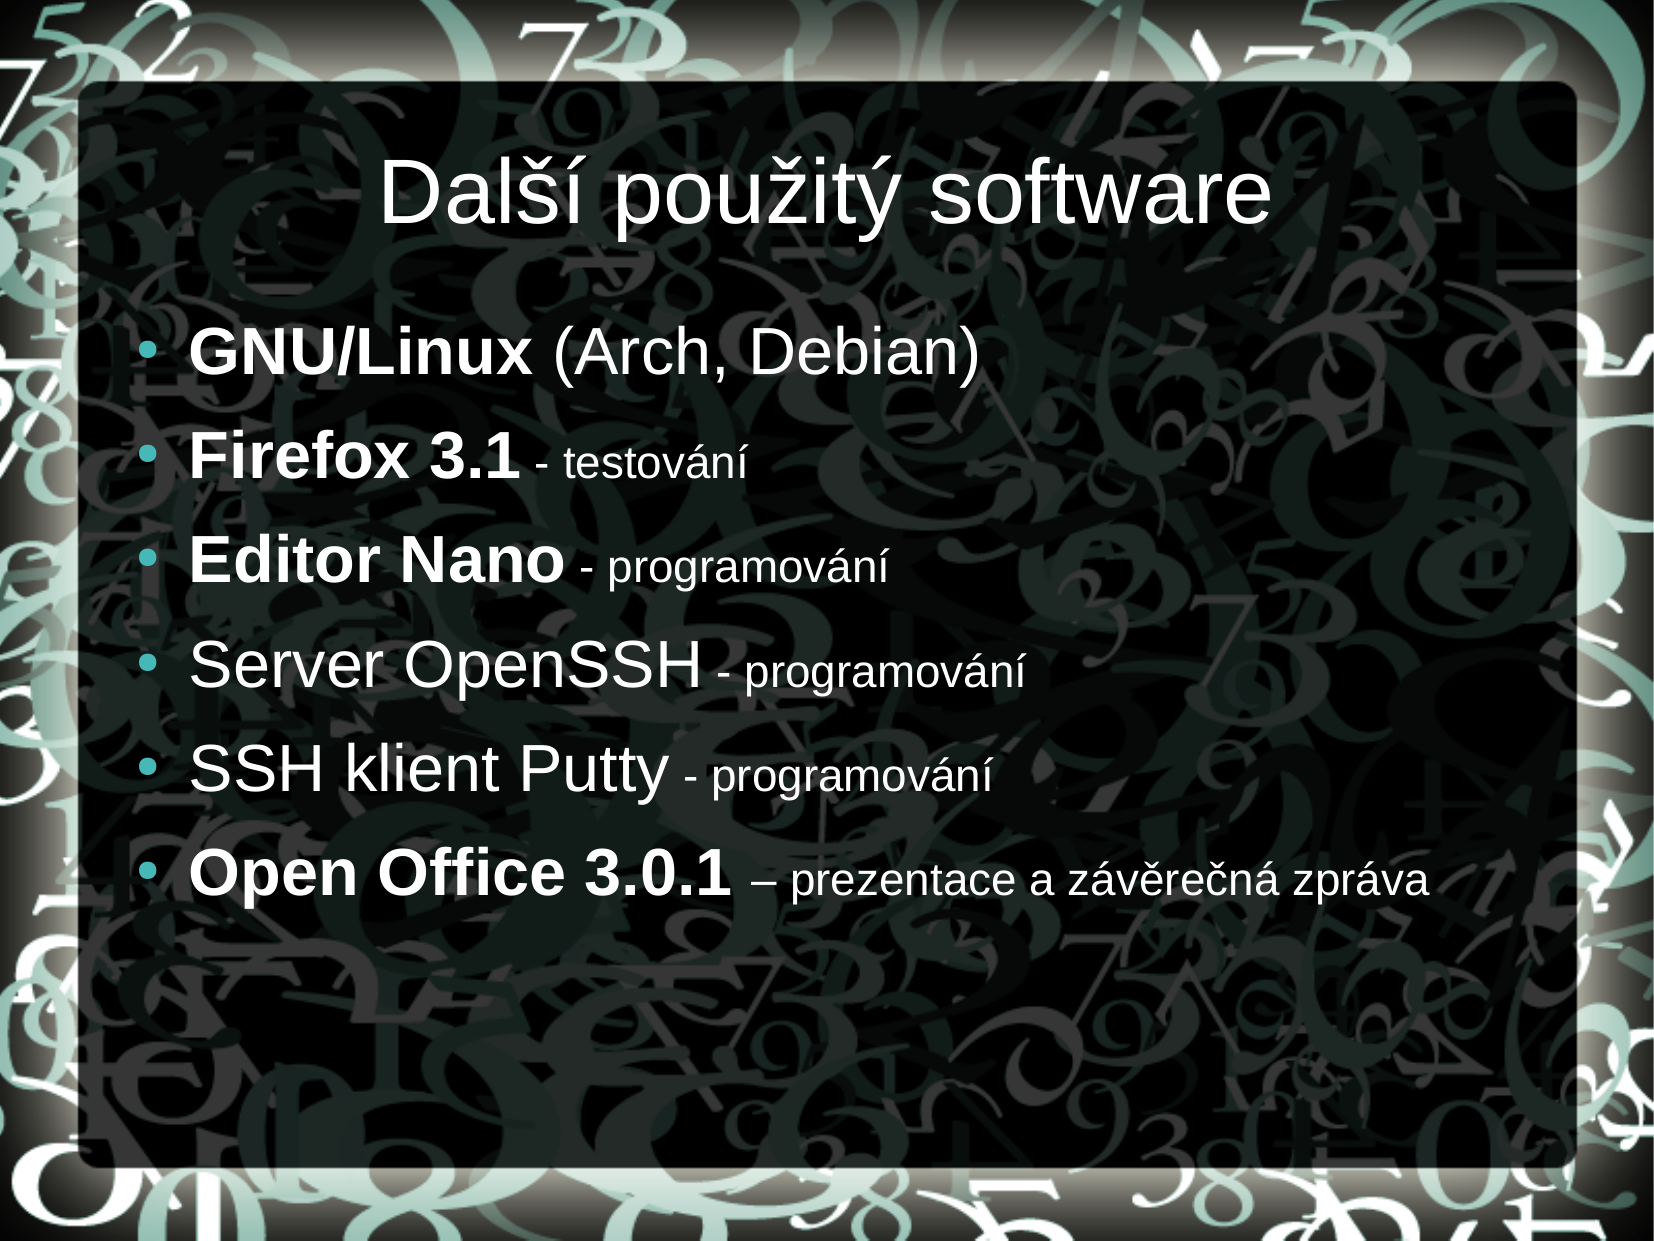

# Další použitý software
GNU/Linux (Arch, Debian)
Firefox 3.1 - testování
Editor Nano - programování
Server OpenSSH - programování
SSH klient Putty - programování
Open Office 3.0.1 – prezentace a závěrečná zpráva